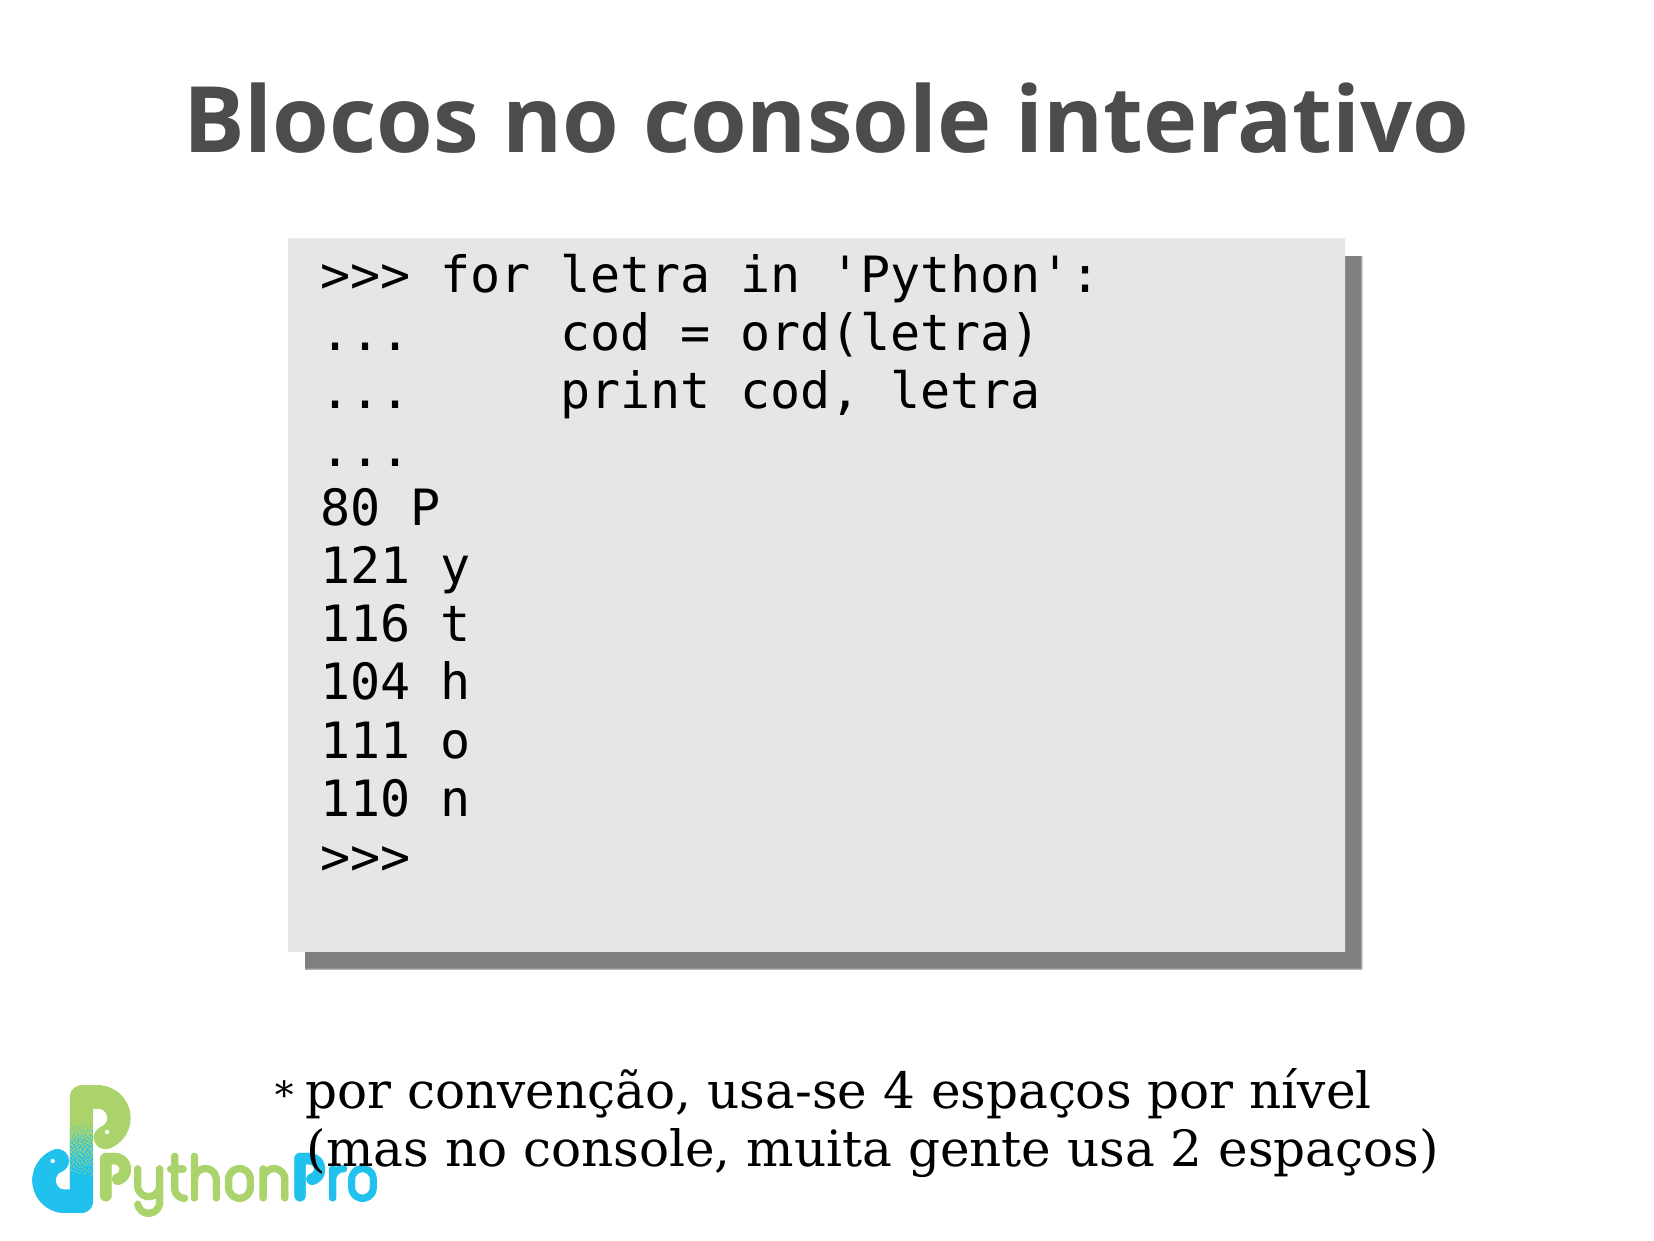

# Blocos no console interativo
>>> for letra in 'Python':
... cod = ord(letra)
... print cod, letra
...
80 P
121 y
116 t
104 h
111 o
110 n
>>>
* por convenção, usa-se 4 espaços por nível
 (mas no console, muita gente usa 2 espaços)